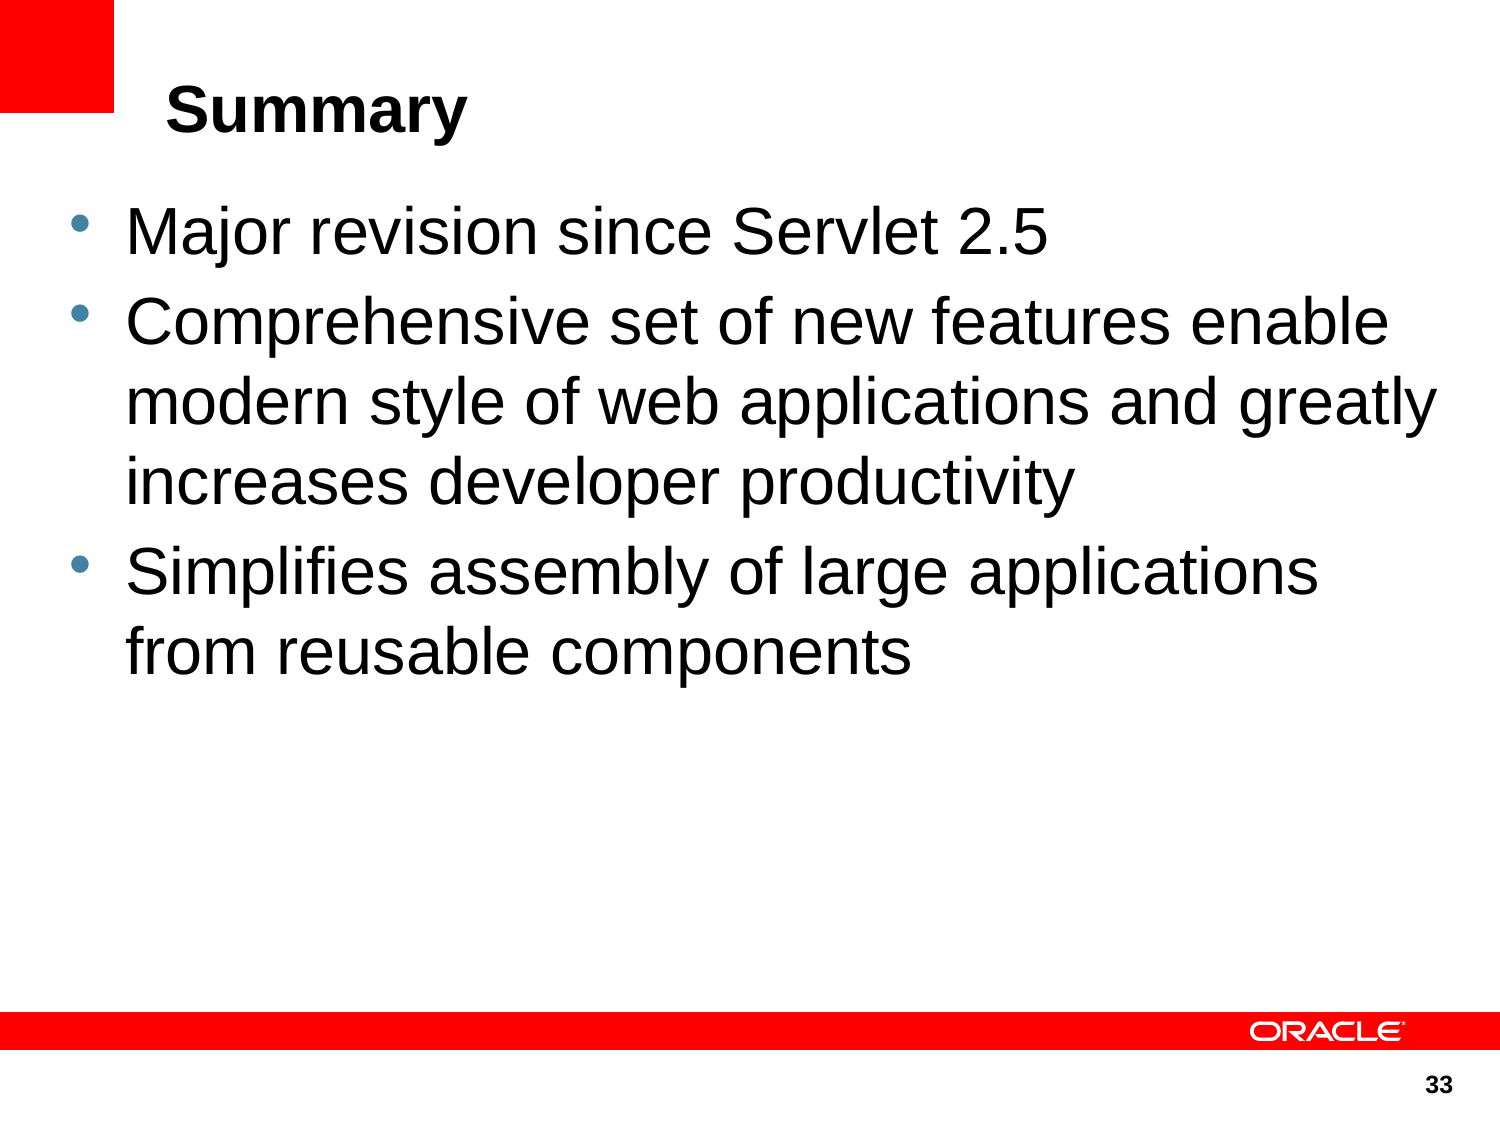

# Summary
Major revision since Servlet 2.5
Comprehensive set of new features enable modern style of web applications and greatly increases developer productivity
Simplifies assembly of large applications from reusable components